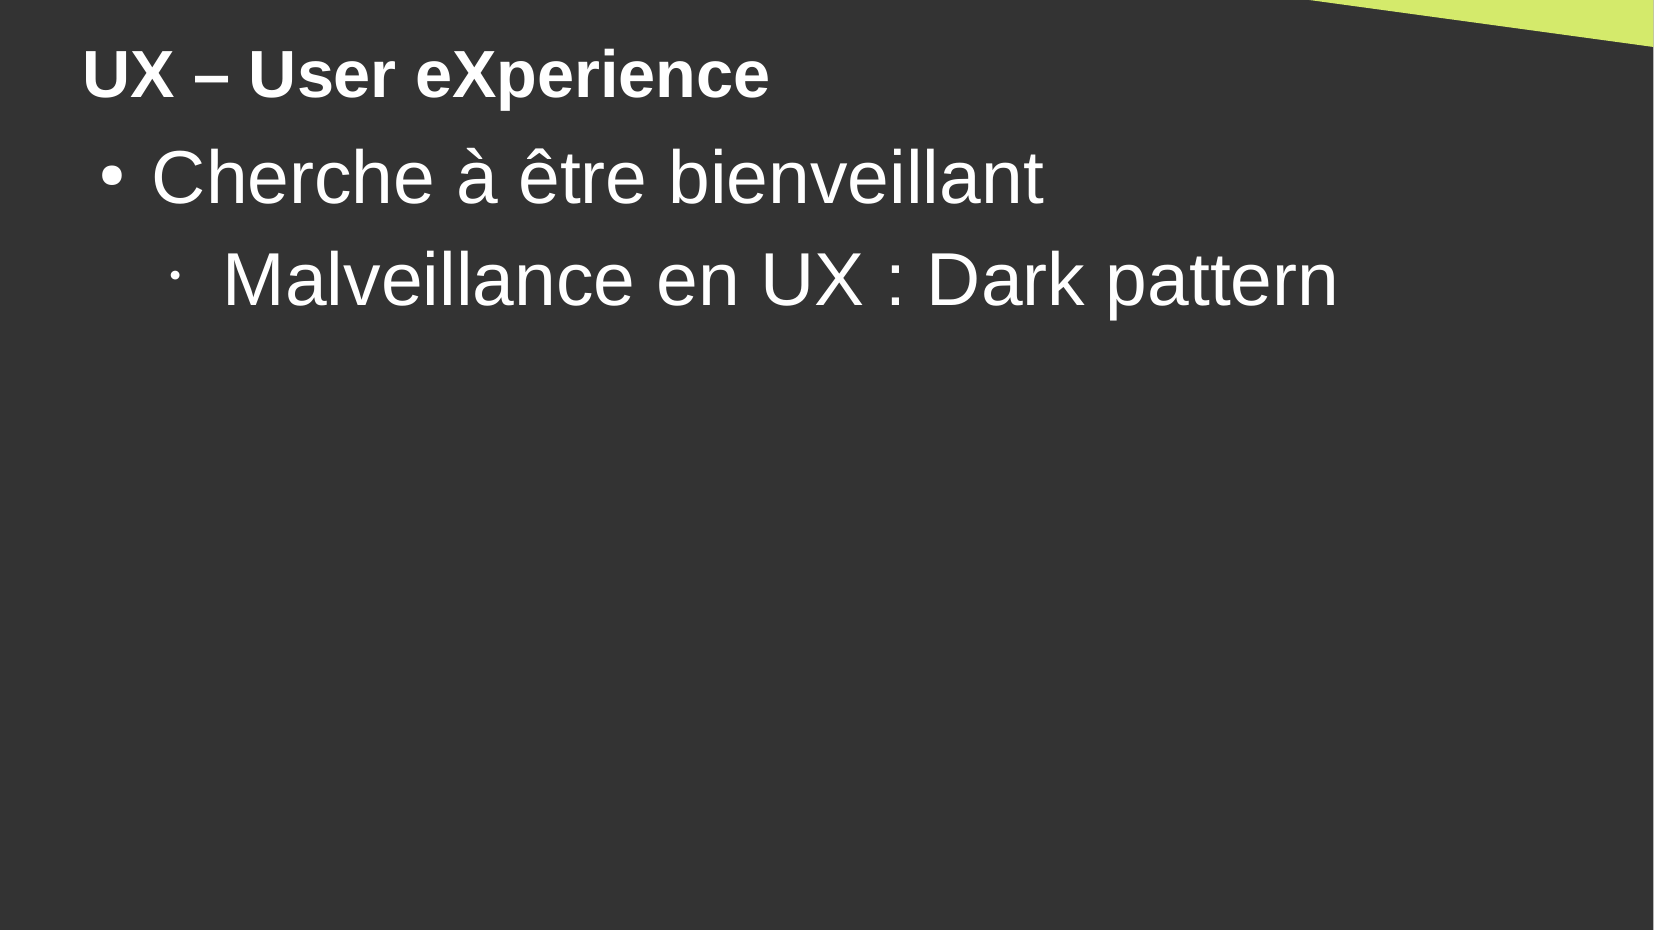

# UX – User eXperience
Cherche à être bienveillant
Malveillance en UX : Dark pattern